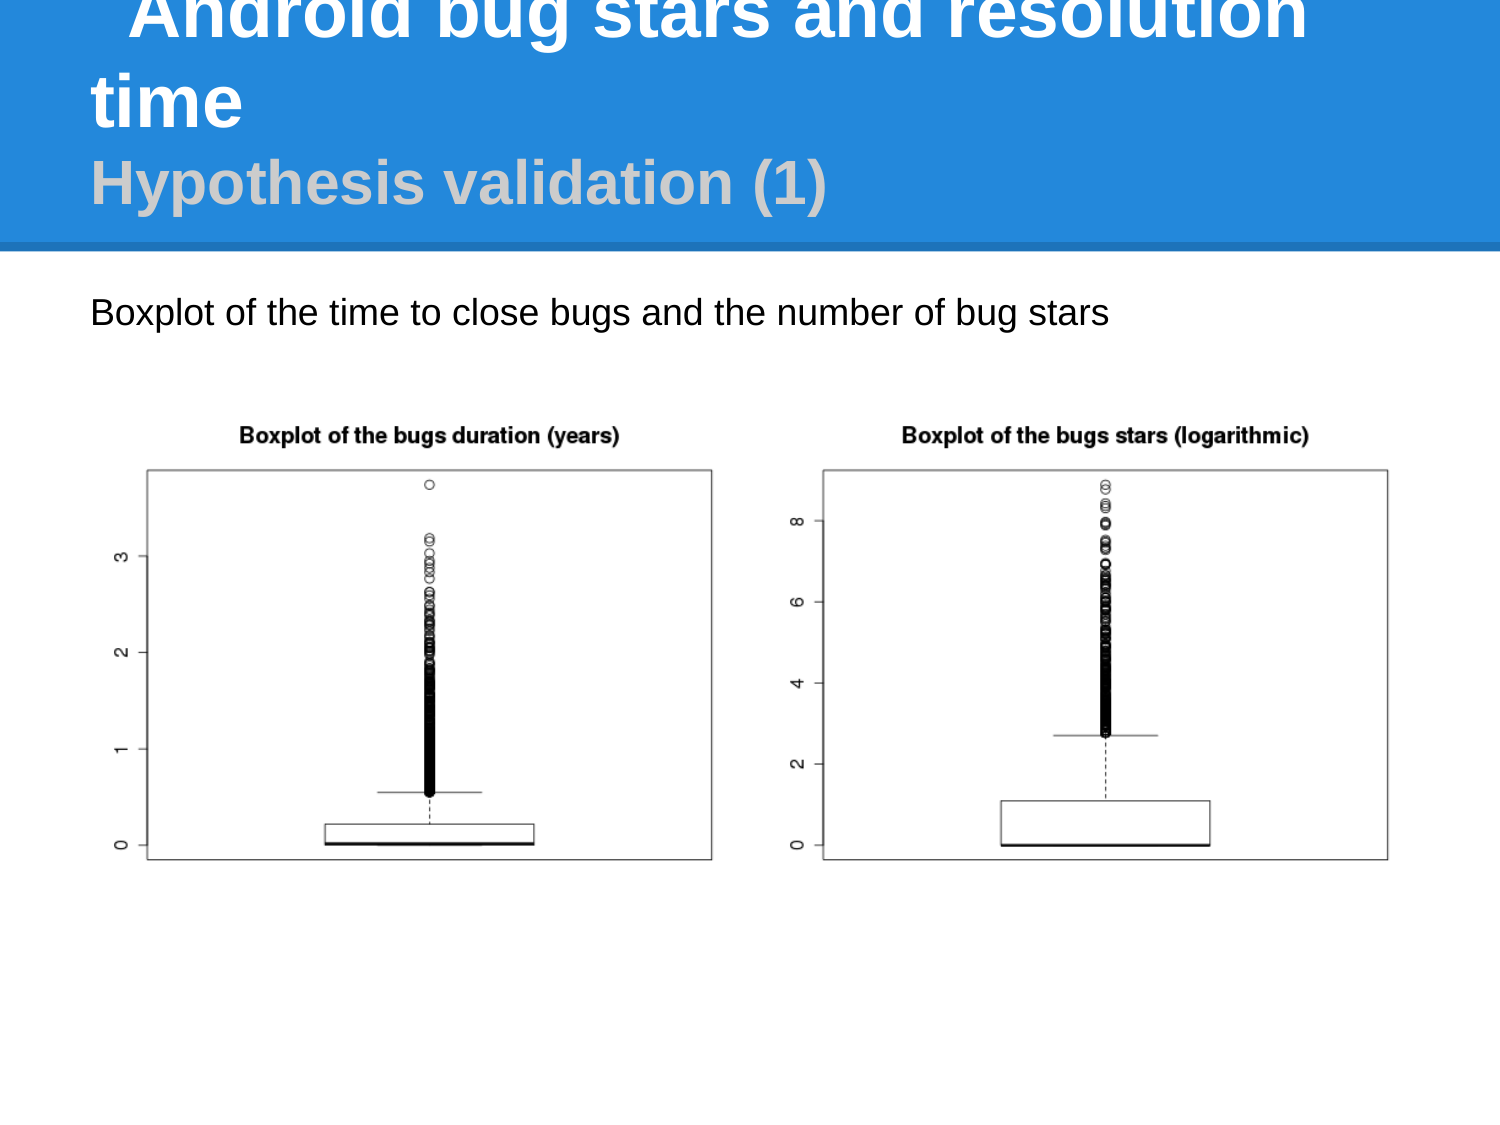

Android bug stars and resolution time
Hypothesis validation (1)
# Boxplot of the time to close bugs and the number of bug stars